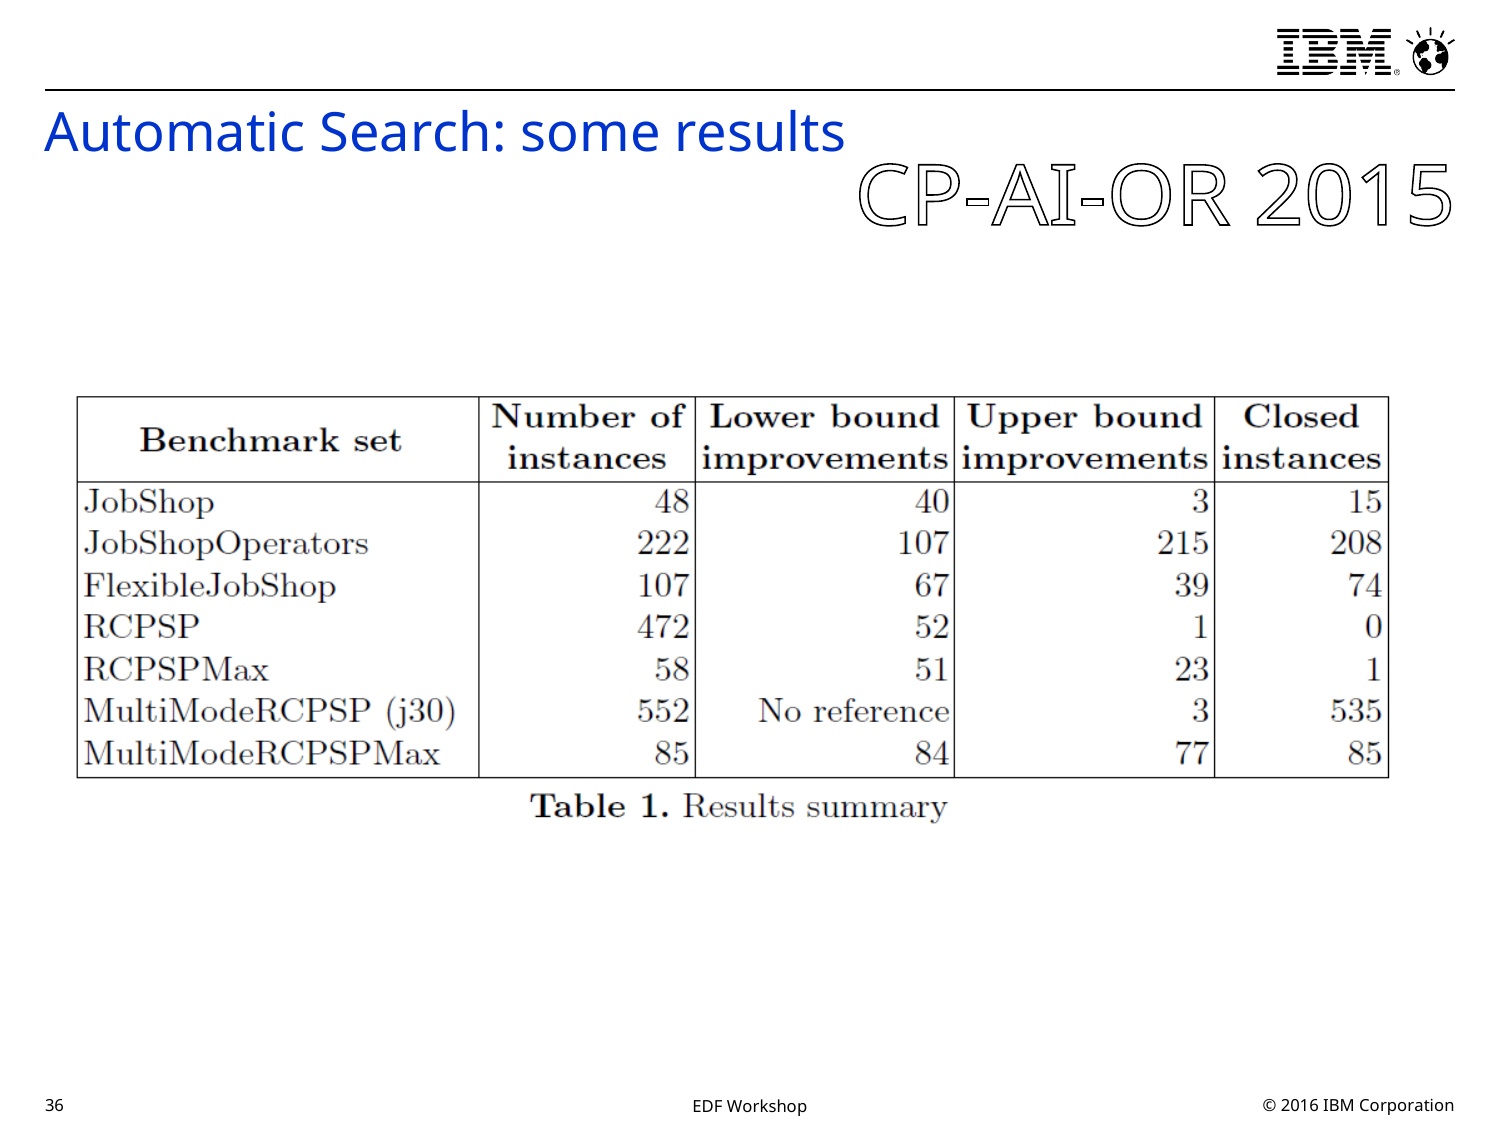

# Automatic Search: some results
CP-AI-OR 2015
36